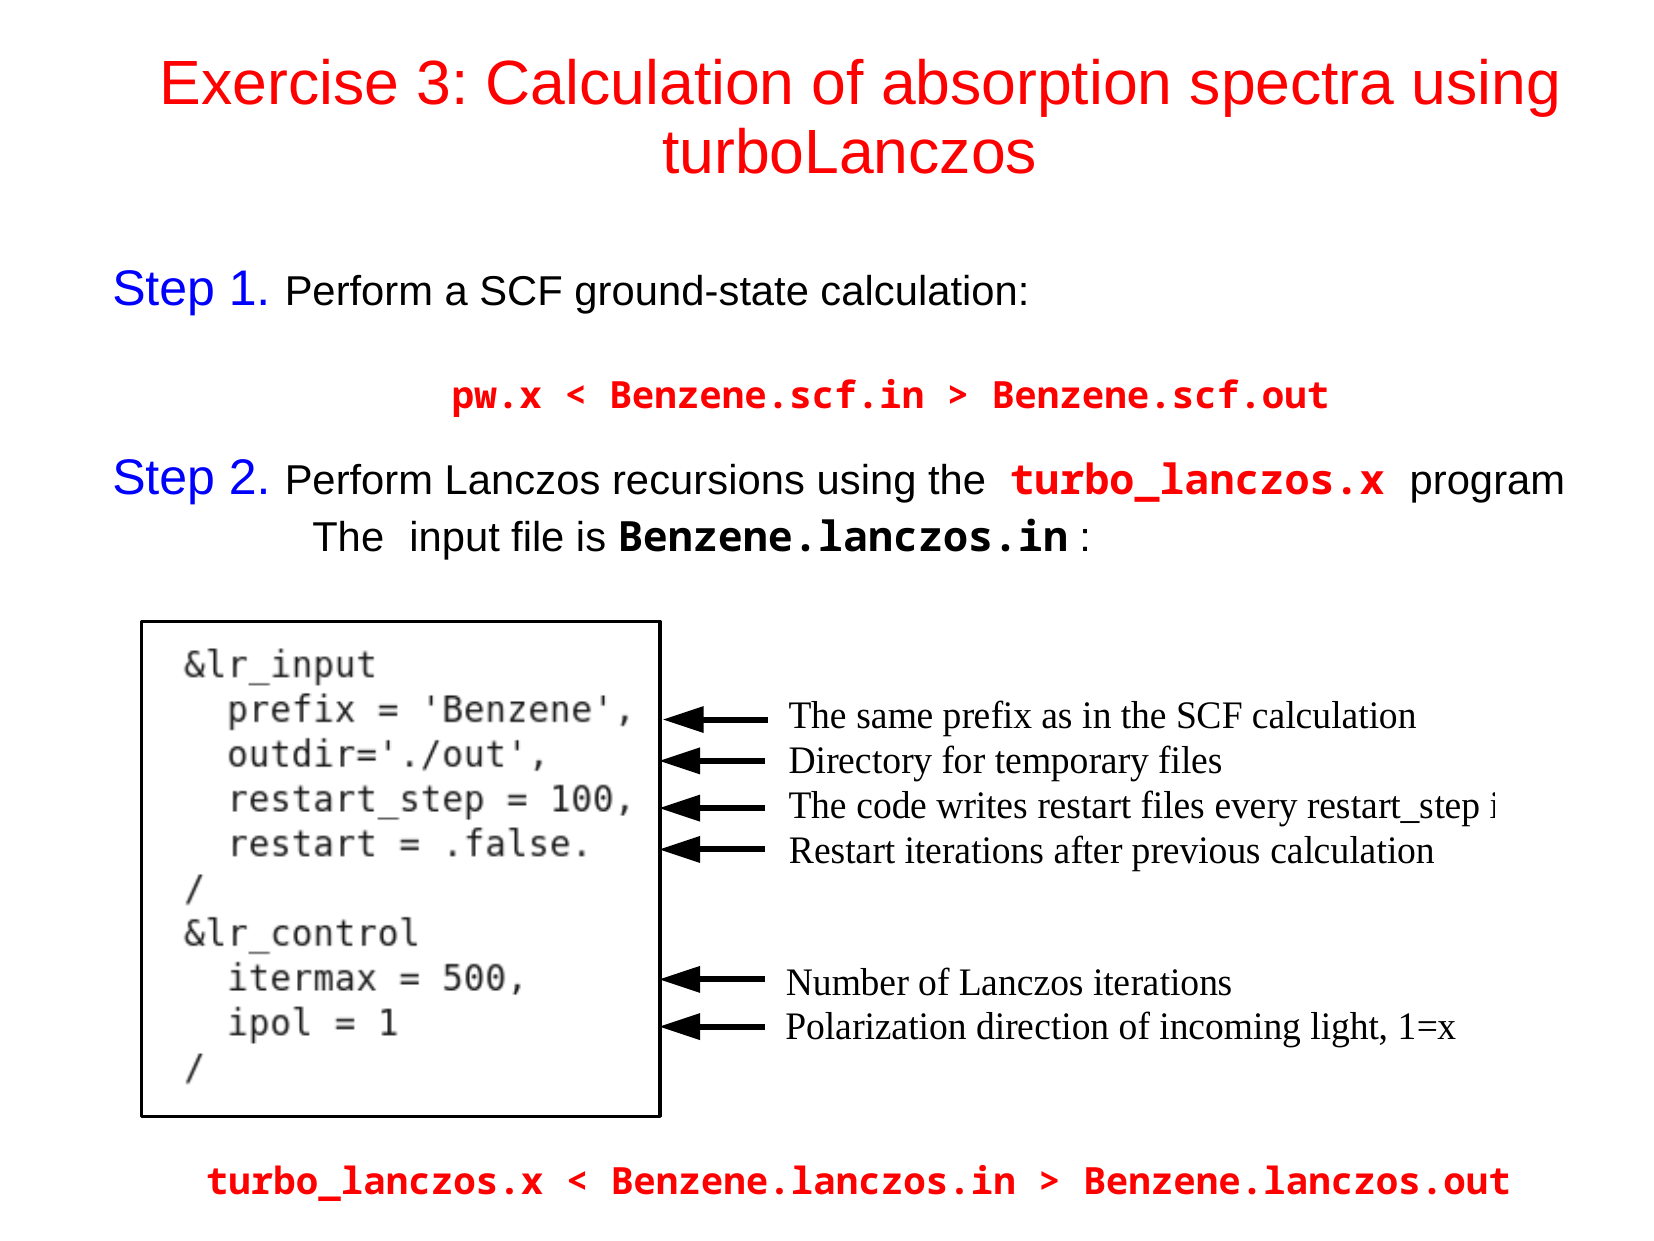

Exercise 3: Calculation of absorption spectra using turboLanczos
# Step 1. Perform a SCF ground-state calculation:
pw.x < Benzene.scf.in > Benzene.scf.out
Step 2. Perform Lanczos recursions using the turbo_lanczos.x program The input file is Benzene.lanczos.in :
turbo_lanczos.x < Benzene.lanczos.in > Benzene.lanczos.out